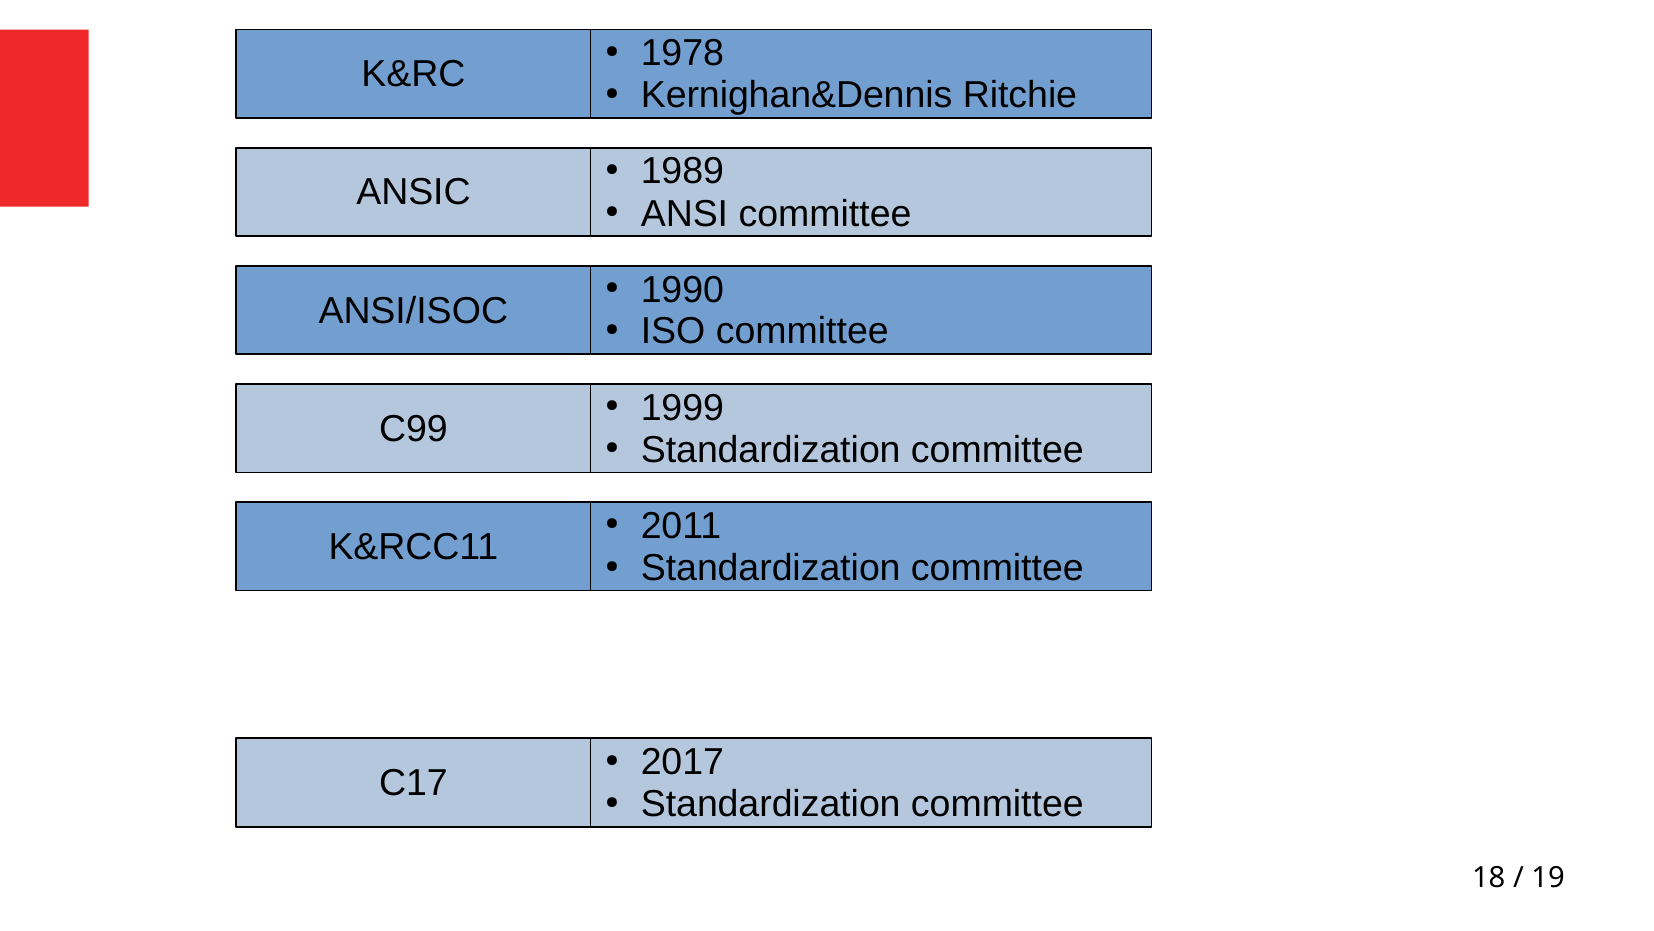

K&RC
ANSIC
1978
Kernighan&Dennis Ritchie
1989
ANSI committee
ANSI/ISOC
1990
ISO committee
1999
Standardization committee
C99
K&RCC11
2011
Standardization committee
2017
Standardization committee
C17
18